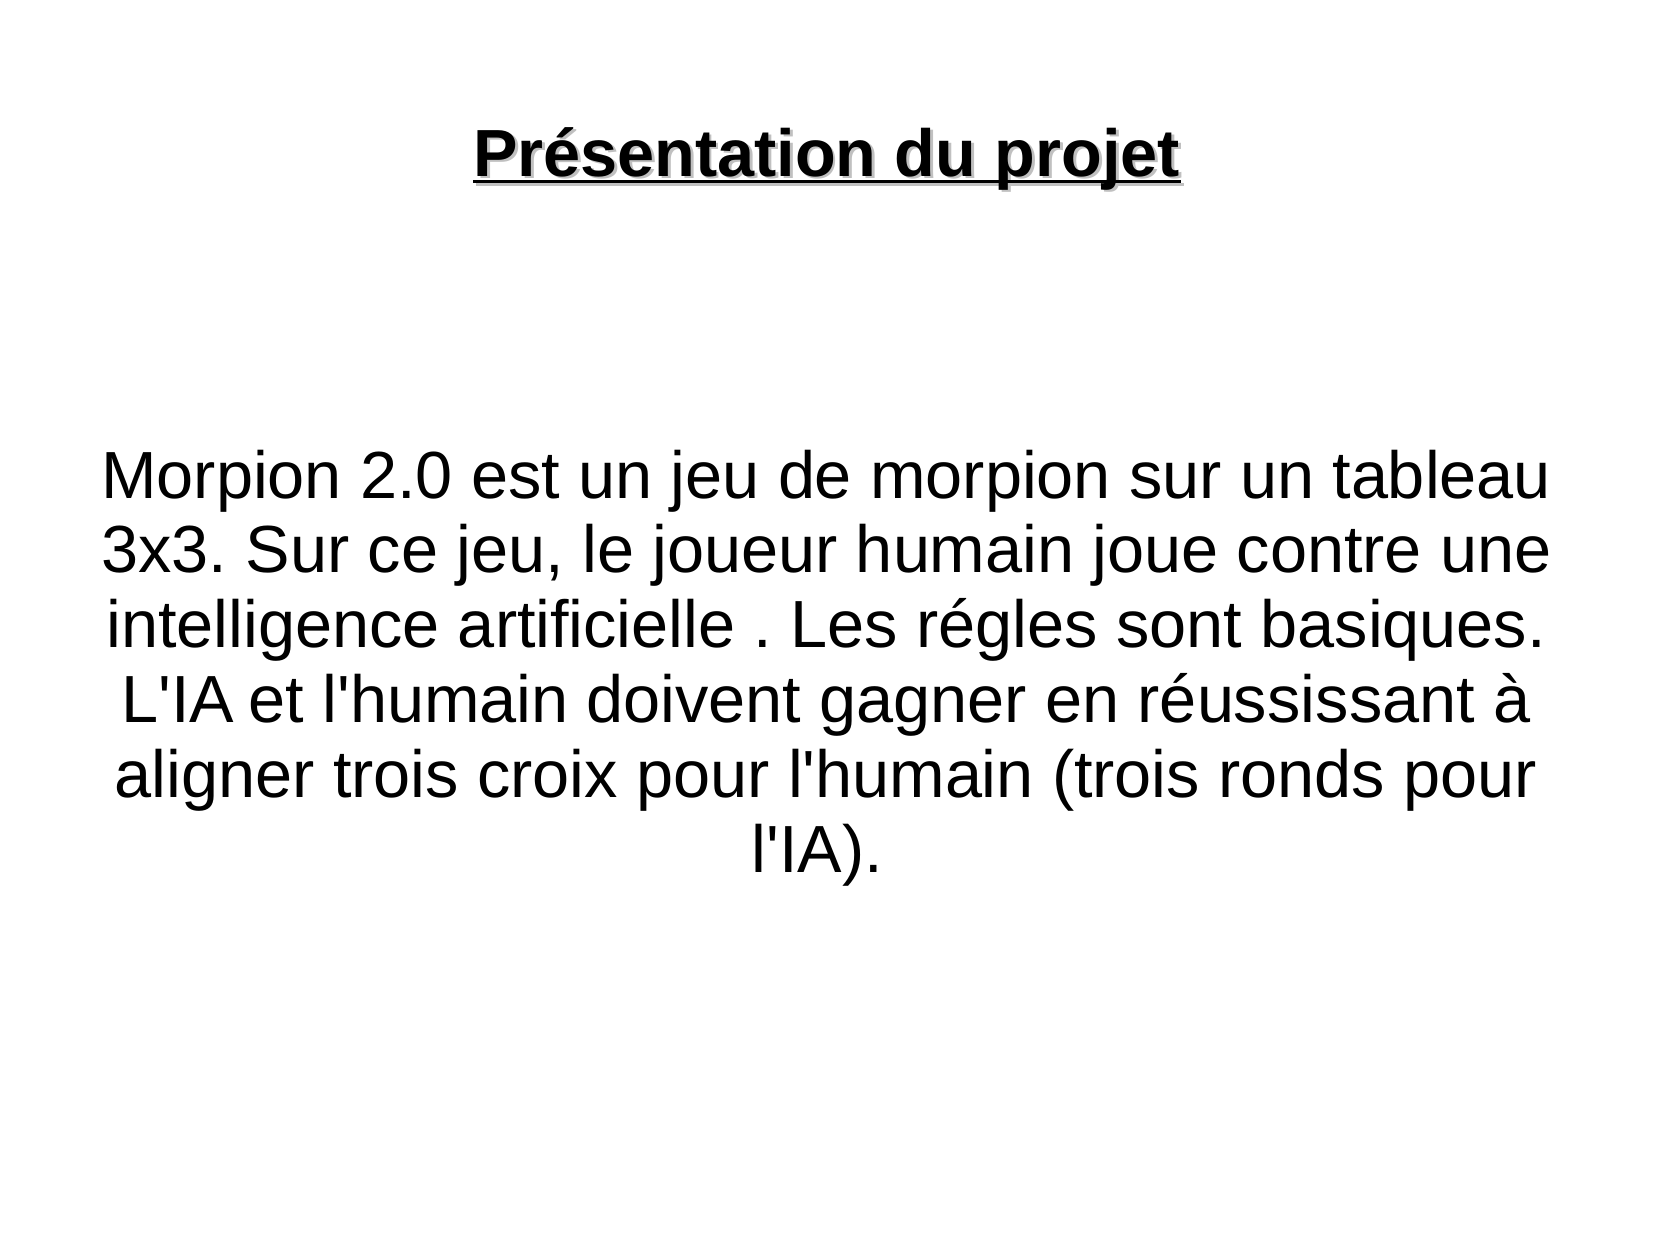

# Présentation du projet
Morpion 2.0 est un jeu de morpion sur un tableau 3x3. Sur ce jeu, le joueur humain joue contre une intelligence artificielle . Les régles sont basiques. L'IA et l'humain doivent gagner en réussissant à aligner trois croix pour l'humain (trois ronds pour l'IA).